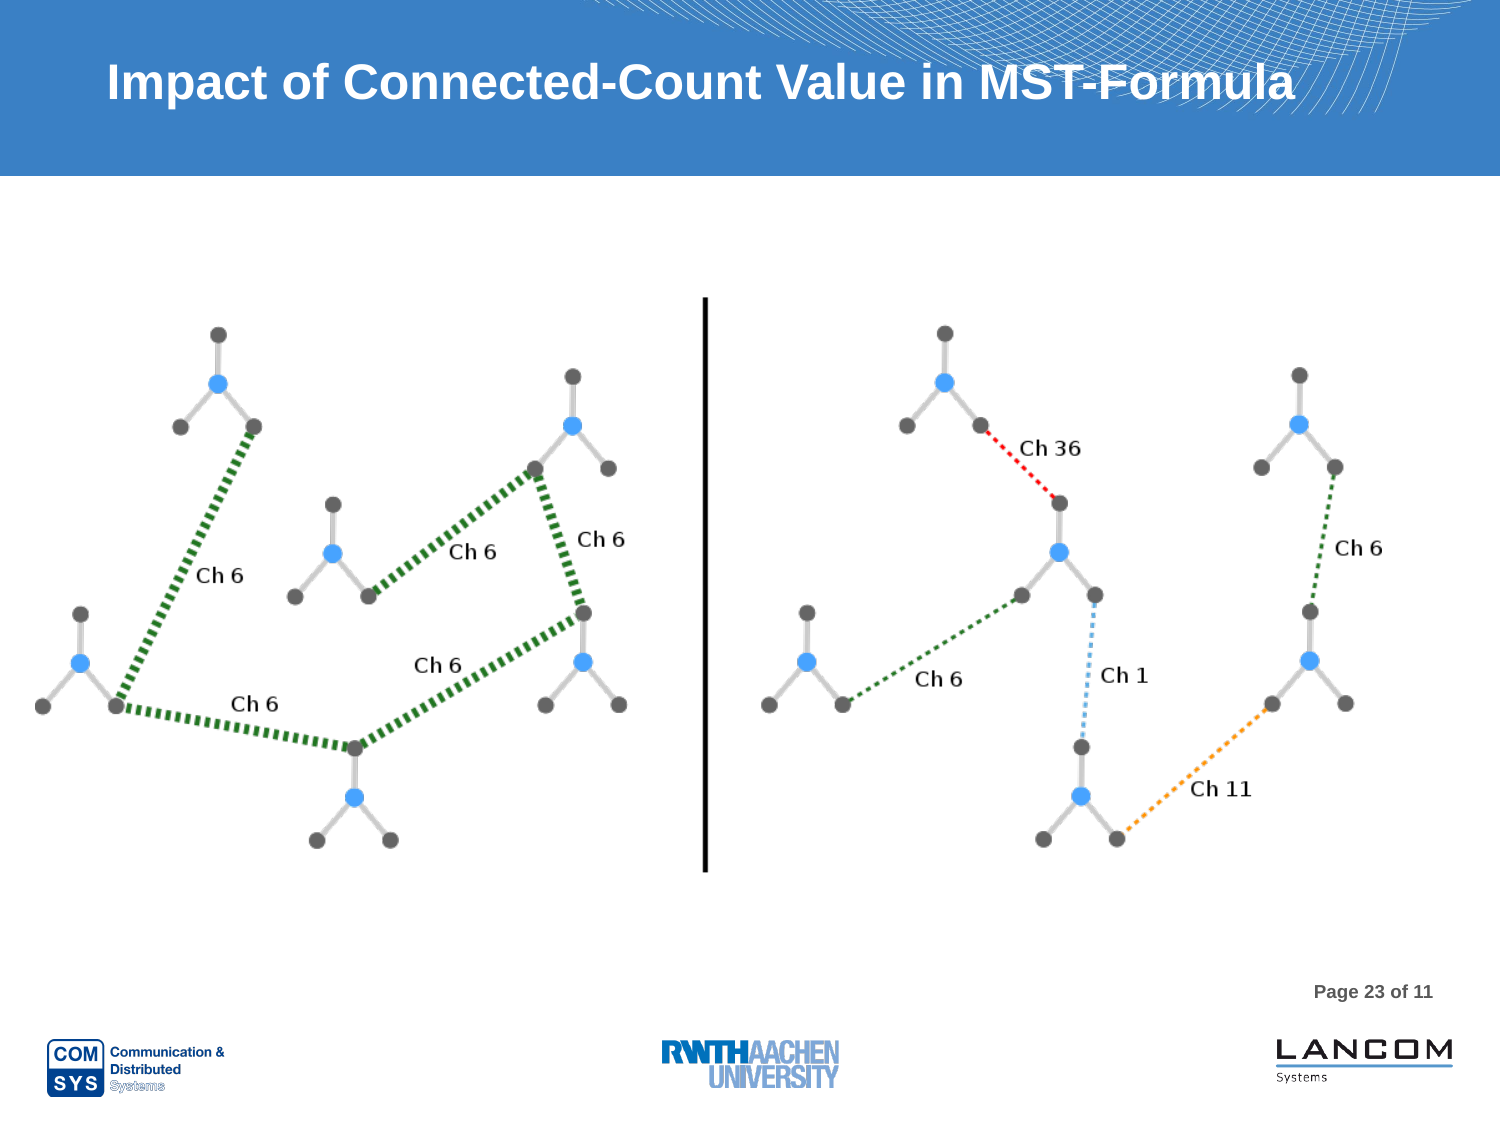

# Impact of Connected-Count Value in MST-Formula